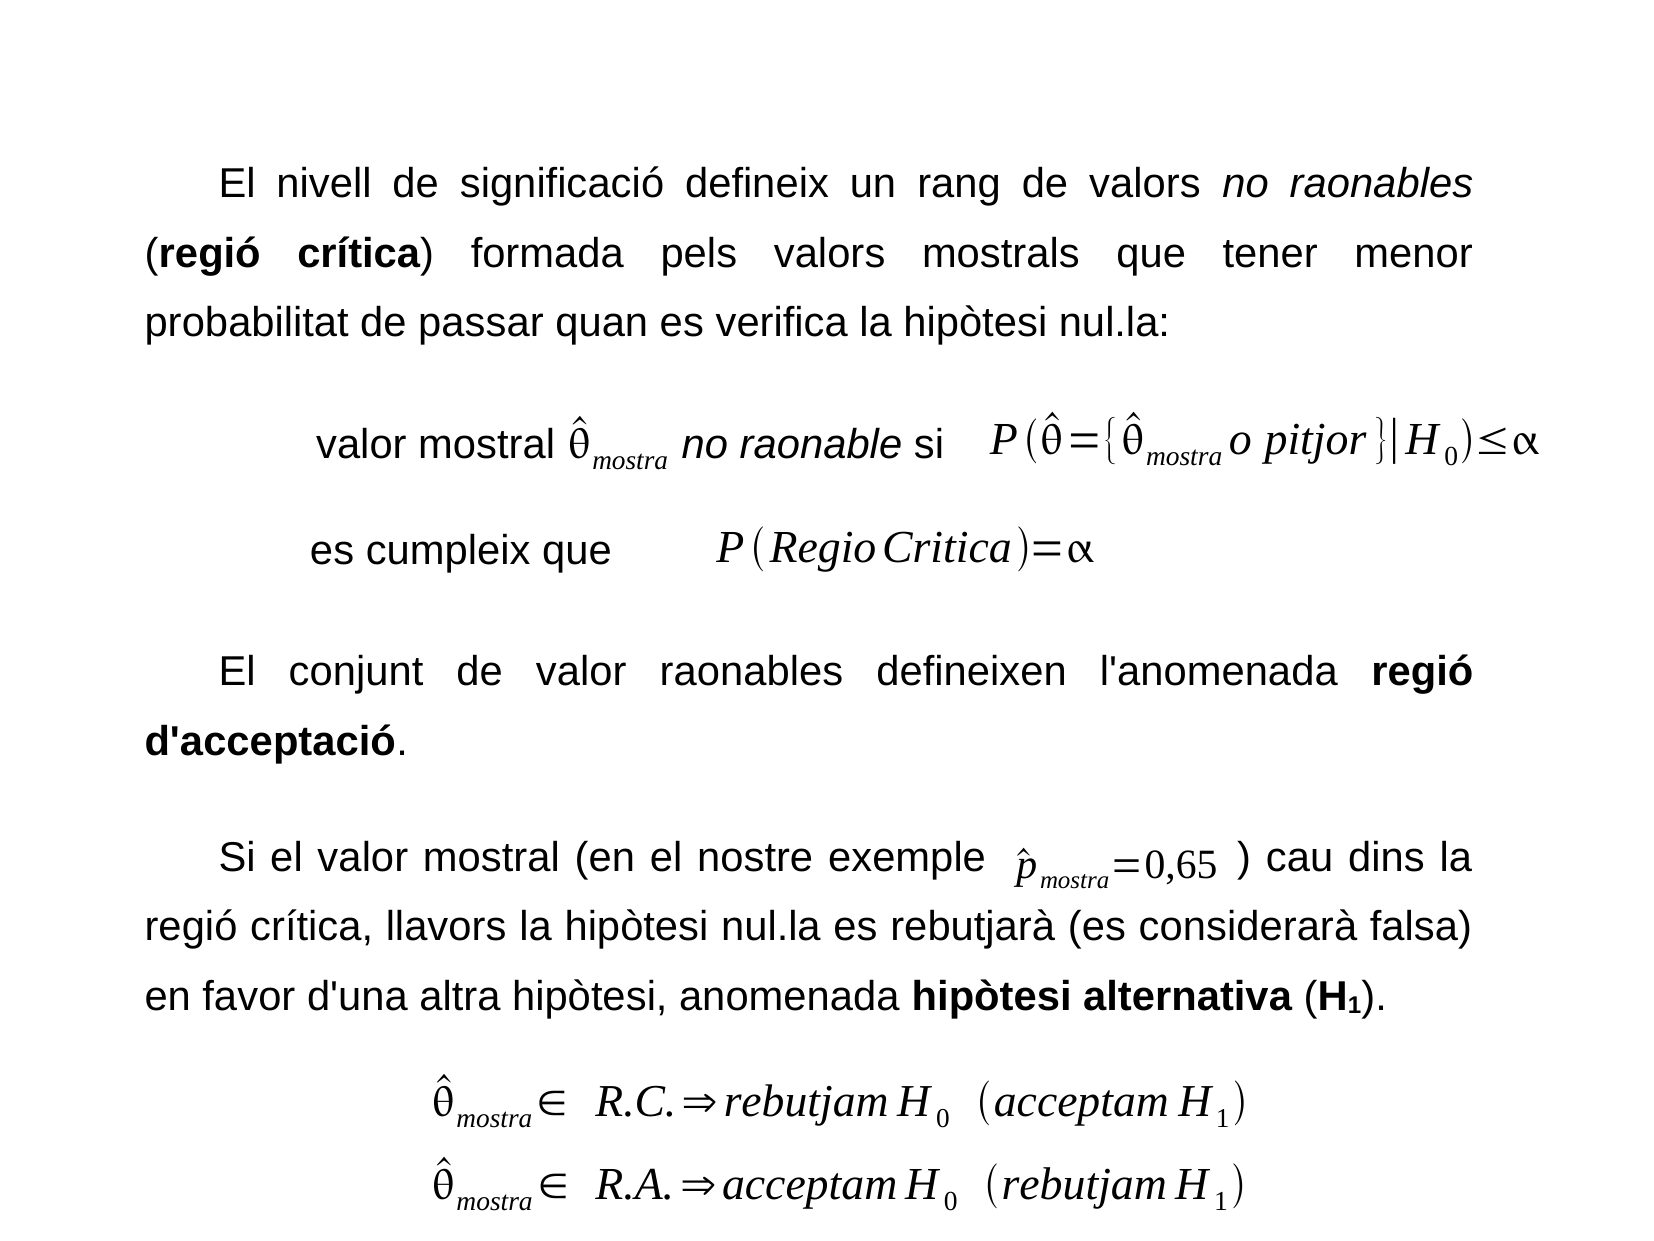

El nivell de significació defineix un rang de valors no raonables (regió crítica) formada pels valors mostrals que tener menor probabilitat de passar quan es verifica la hipòtesi nul.la:
	El conjunt de valor raonables defineixen l'anomenada regió d'acceptació.
	Si el valor mostral (en el nostre exemple ) cau dins la regió crítica, llavors la hipòtesi nul.la es rebutjarà (es considerarà falsa) en favor d'una altra hipòtesi, anomenada hipòtesi alternativa (H1).
valor mostral no raonable si
es cumpleix que